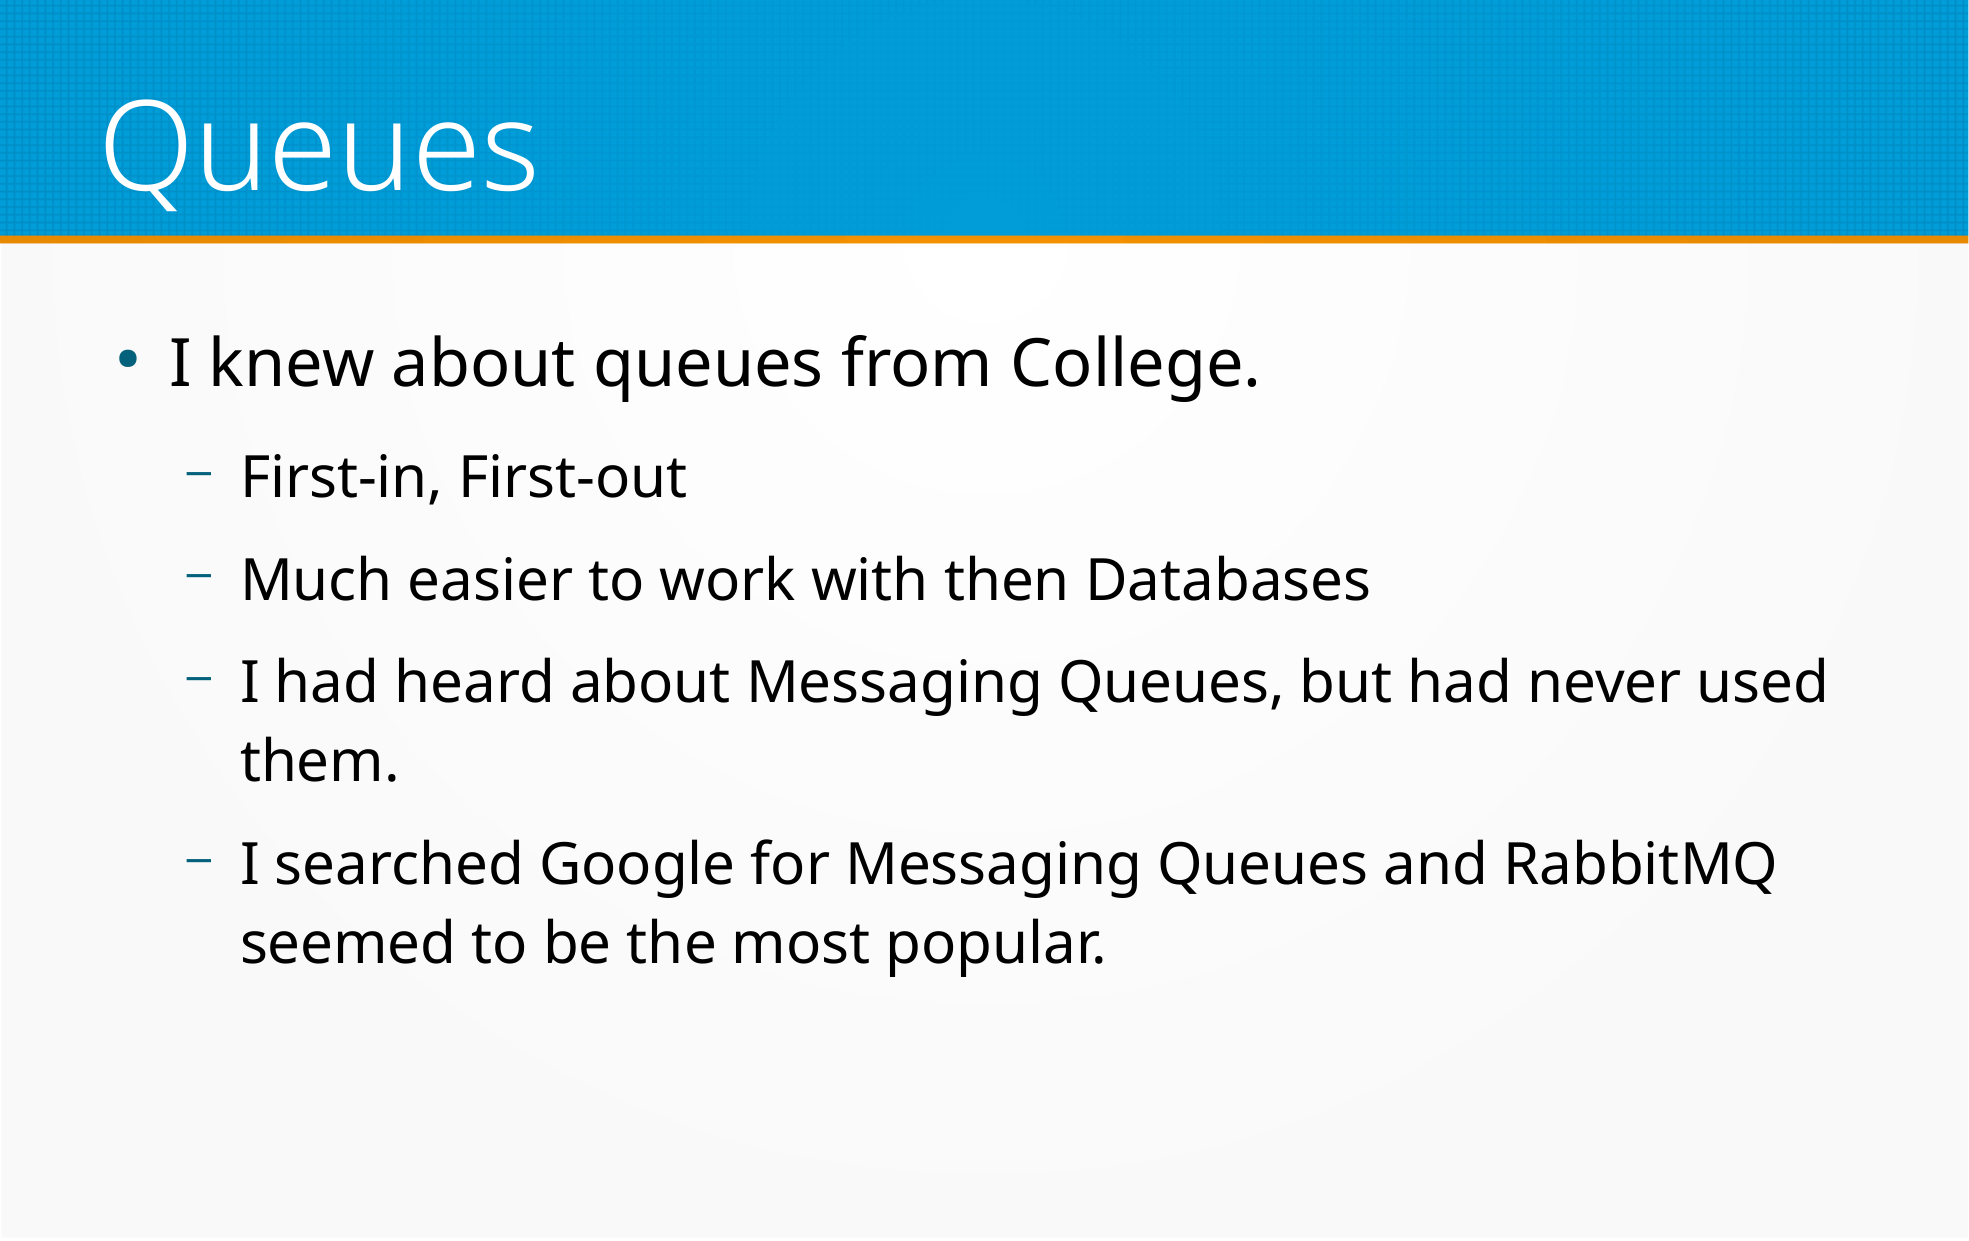

# Queues
I knew about queues from College.
First-in, First-out
Much easier to work with then Databases
I had heard about Messaging Queues, but had never used them.
I searched Google for Messaging Queues and RabbitMQ seemed to be the most popular.